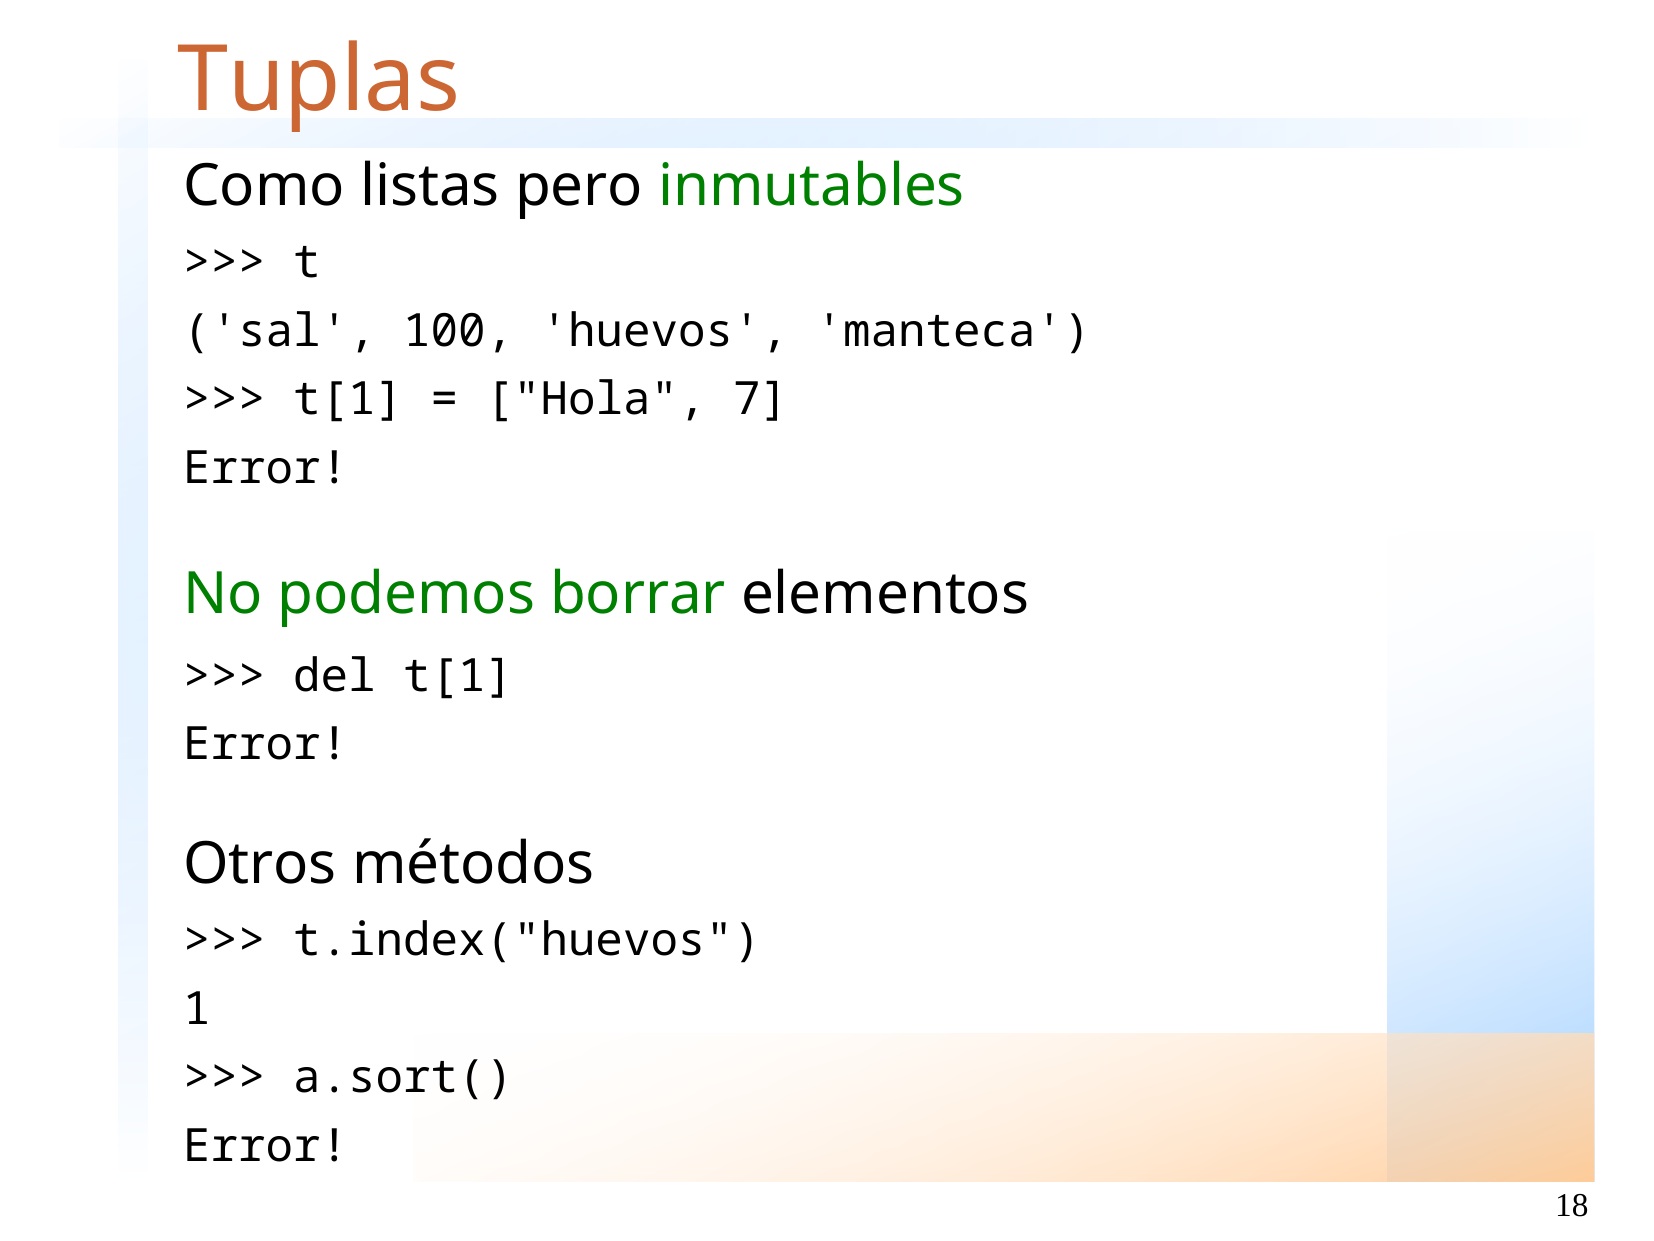

# Tuplas
Como listas pero inmutables
>>> t
('sal', 100, 'huevos', 'manteca')
>>> t[1] = ["Hola", 7]
Error!
No podemos borrar elementos
>>> del t[1]
Error!
Otros métodos
>>> t.index("huevos")
1
>>> a.sort()
Error!